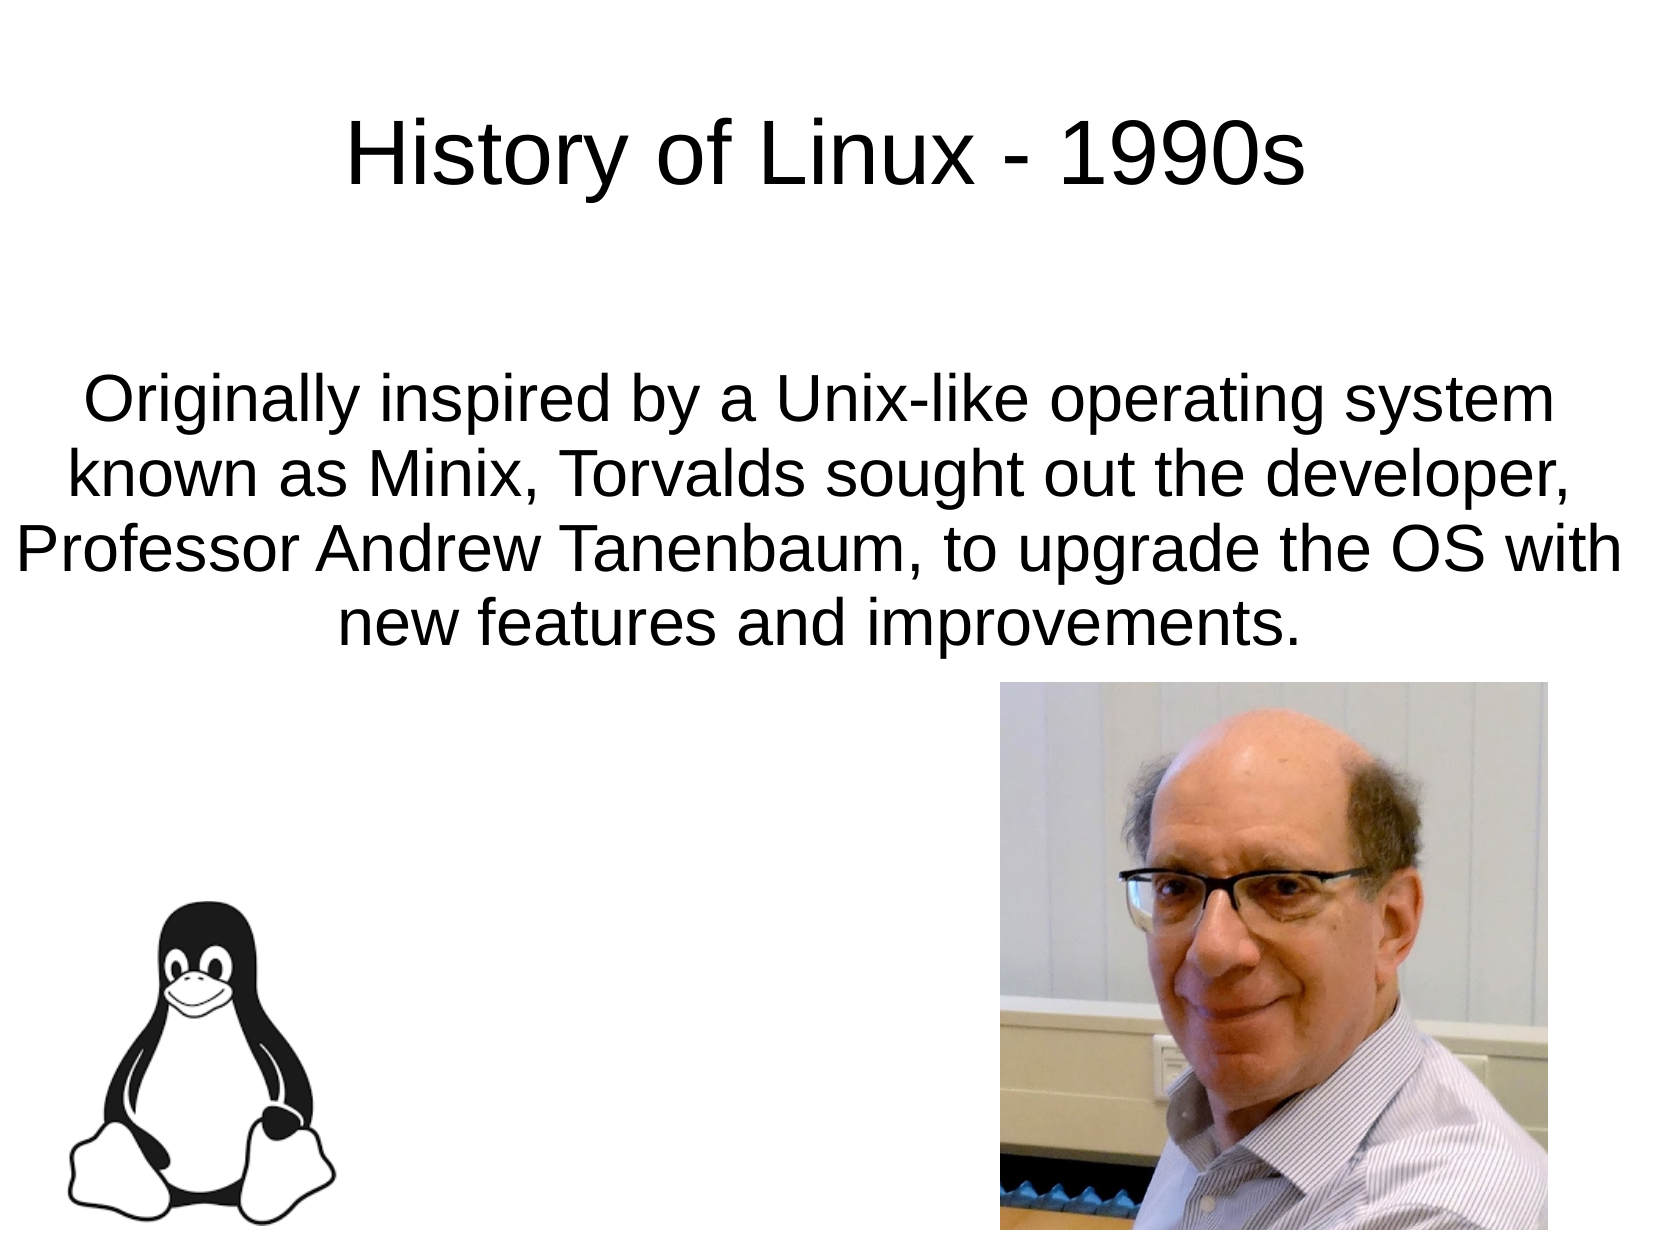

# History of Linux - 1990s
Originally inspired by a Unix-like operating system known as Minix, Torvalds sought out the developer, Professor Andrew Tanenbaum, to upgrade the OS with new features and improvements.